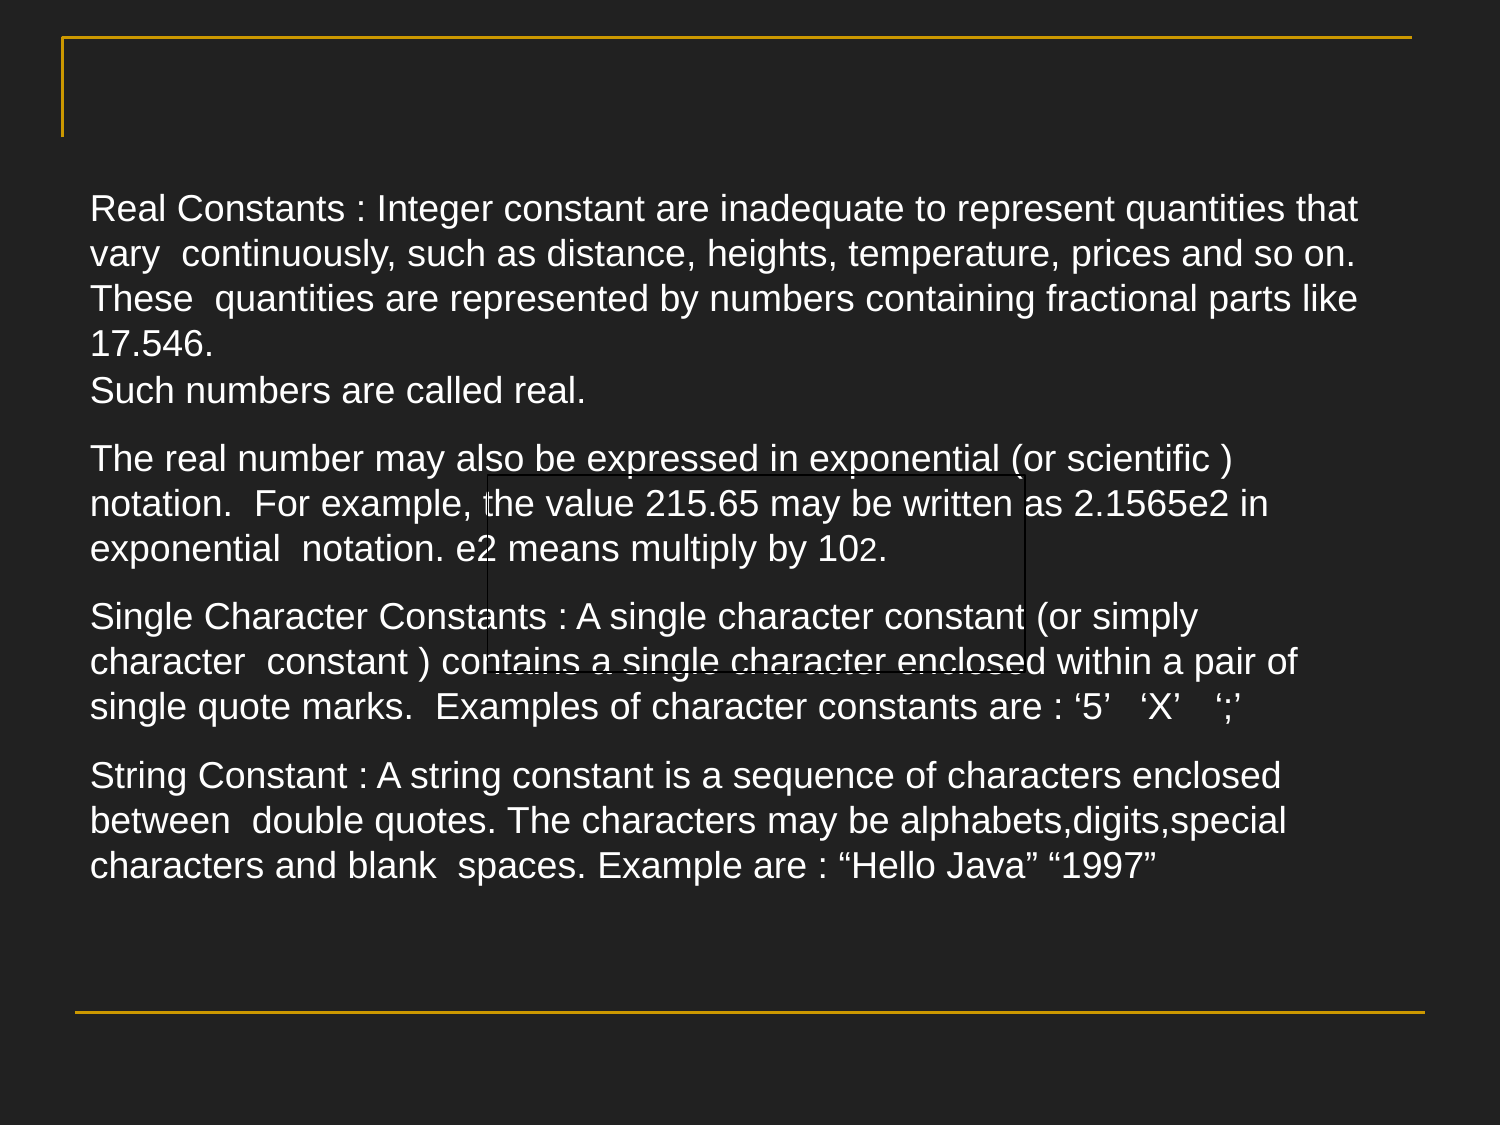

Real Constants : Integer constant are inadequate to represent quantities that vary continuously, such as distance, heights, temperature, prices and so on. These quantities are represented by numbers containing fractional parts like 17.546.
Such numbers are called real.
The real number may also be expressed in exponential (or scientific ) notation. For example, the value 215.65 may be written as 2.1565e2 in exponential notation. e2 means multiply by 102.
Single Character Constants : A single character constant (or simply character constant ) contains a single character enclosed within a pair of single quote marks. Examples of character constants are : ‘5’	‘X’	‘;’
String Constant : A string constant is a sequence of characters enclosed between double quotes. The characters may be alphabets,digits,special characters and blank spaces. Example are : “Hello Java” “1997”